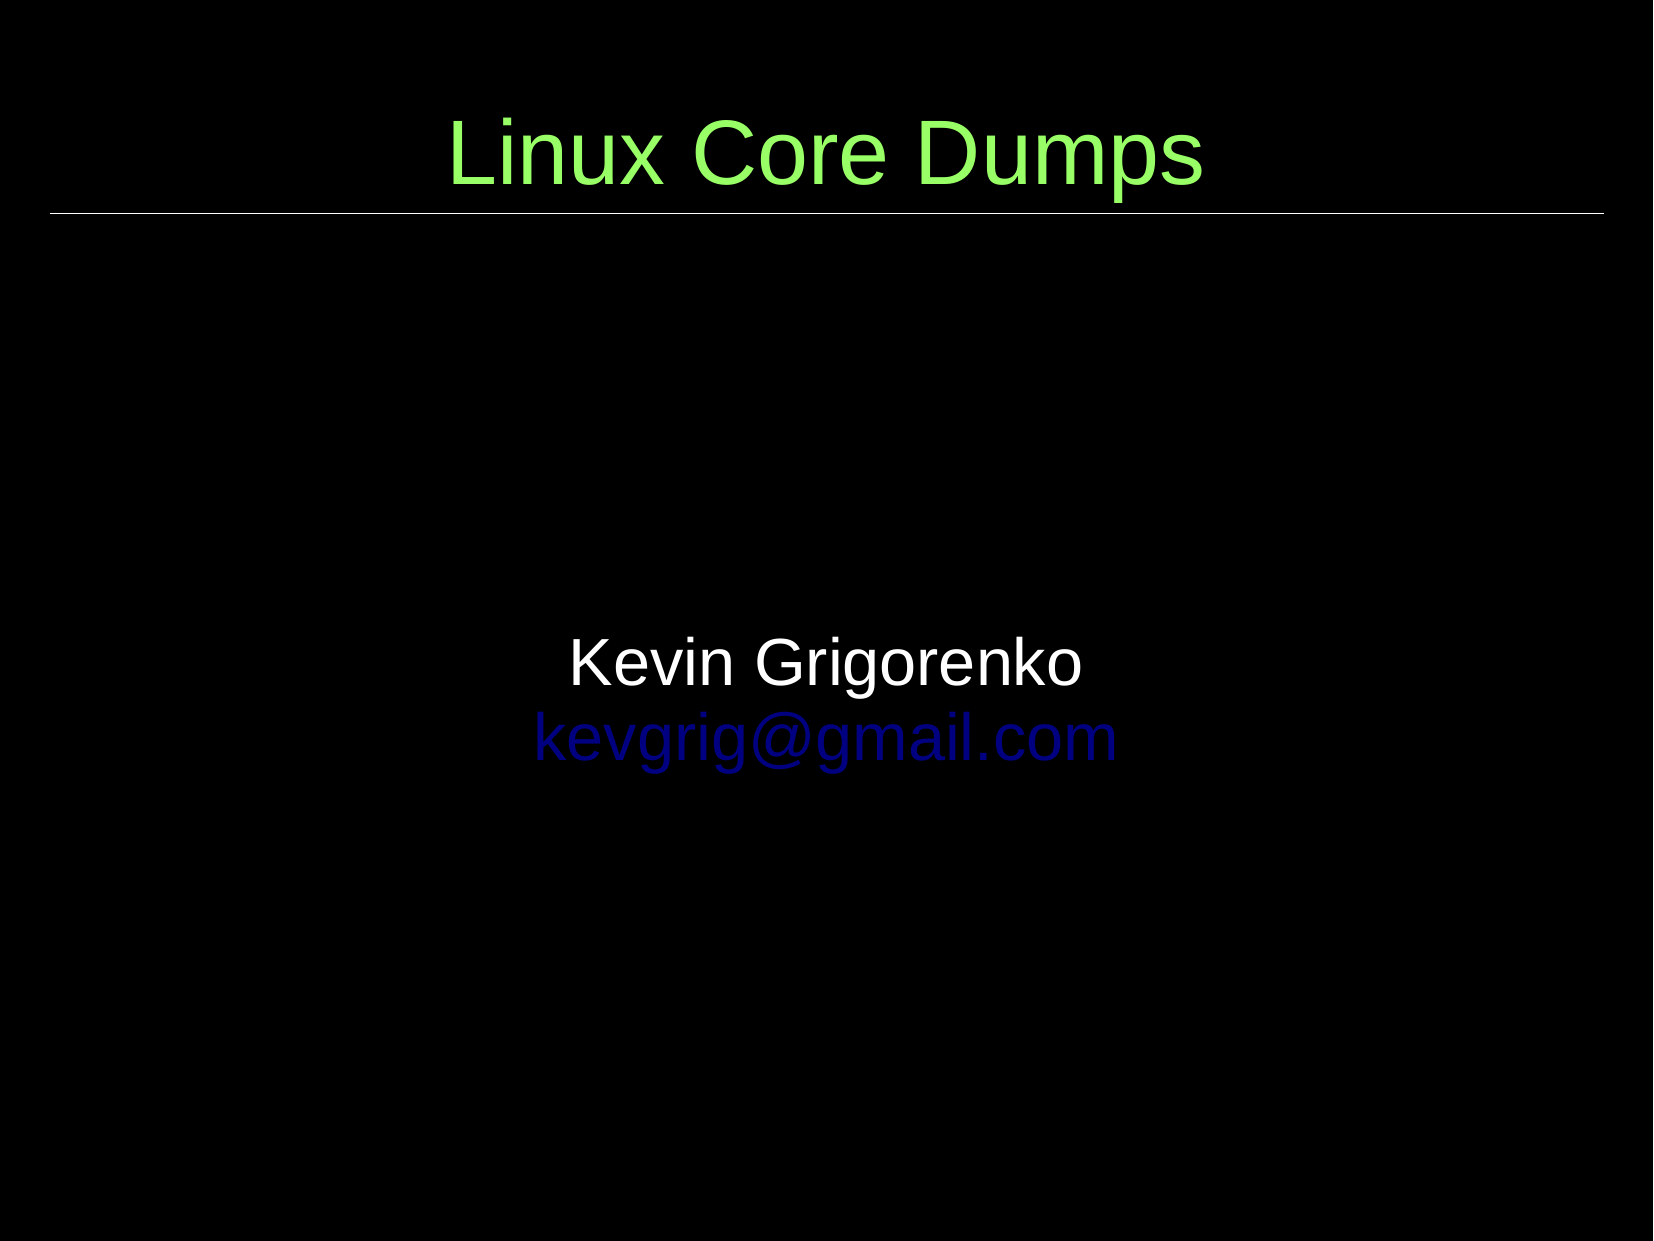

# Linux Core Dumps
Kevin Grigorenko
kevgrig@gmail.com